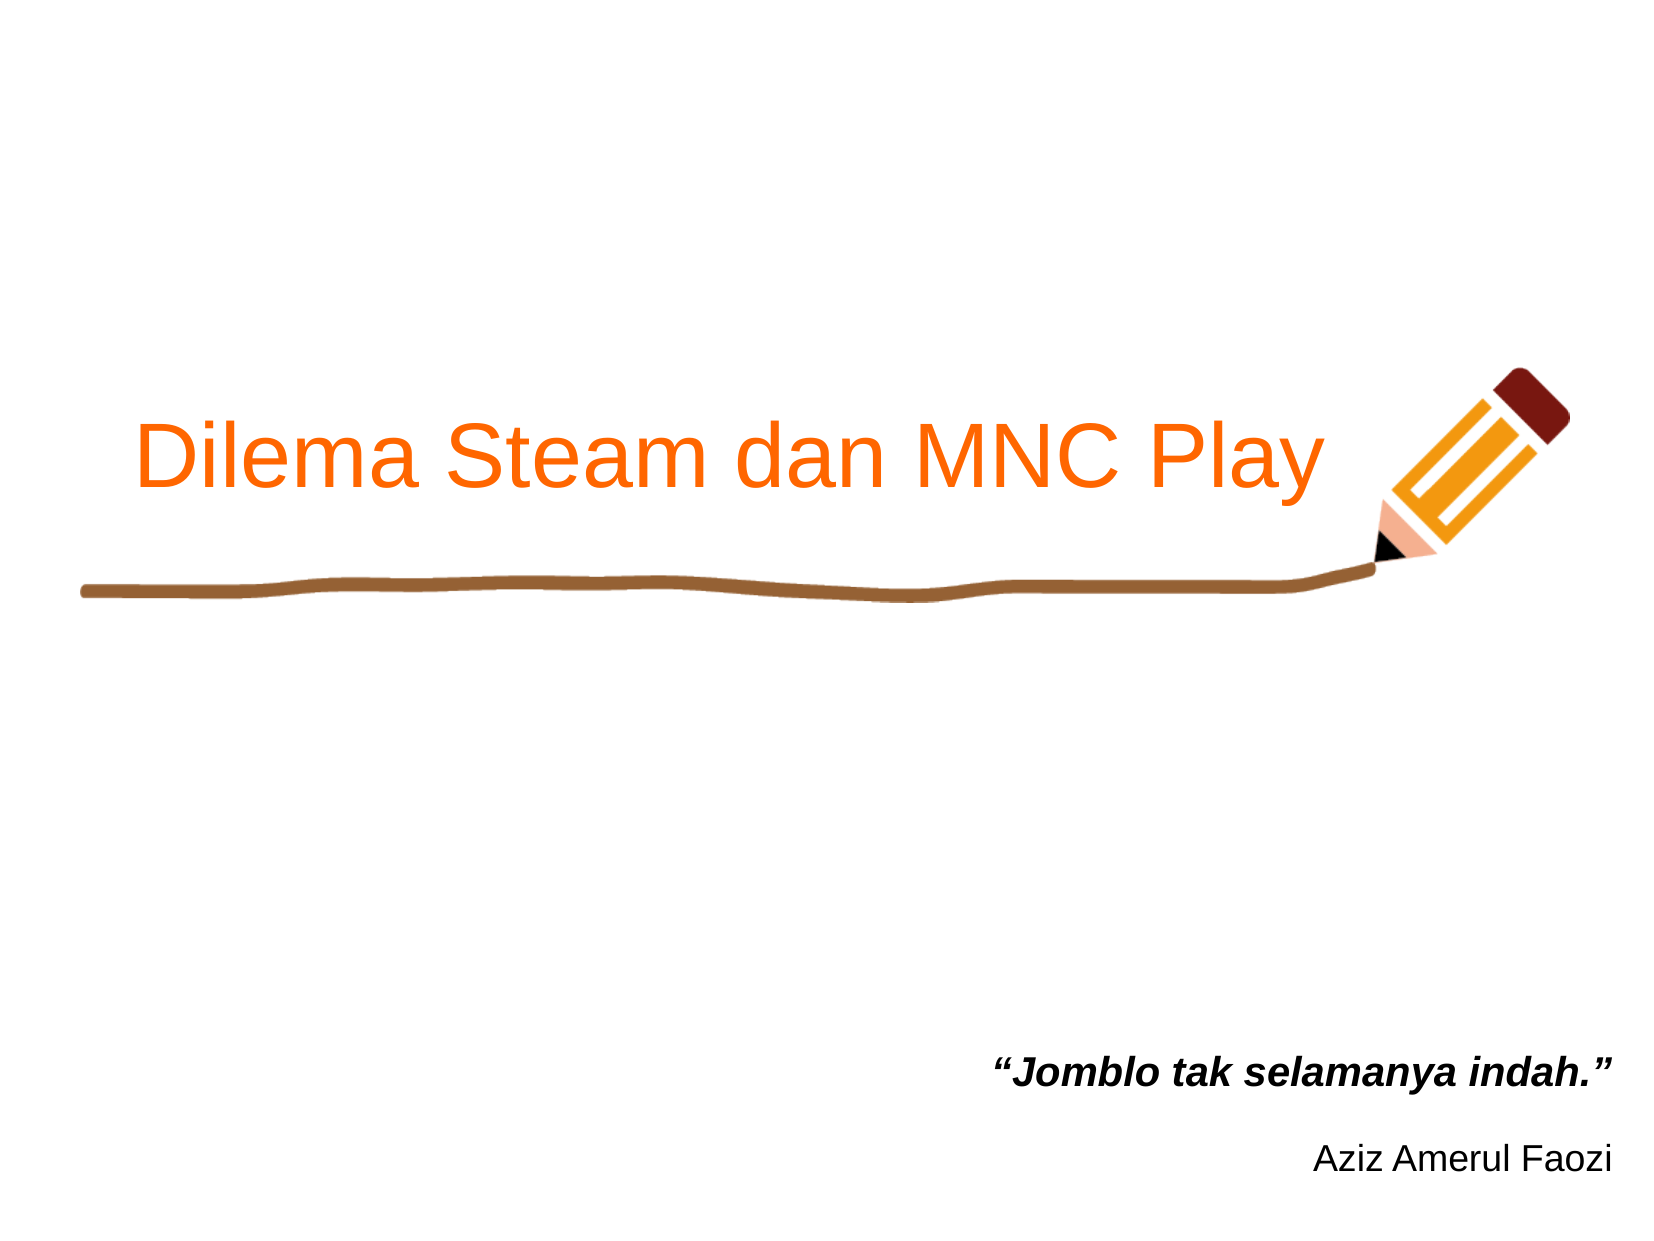

# Dilema Steam dan MNC Play
“Jomblo tak selamanya indah.”
Aziz Amerul Faozi